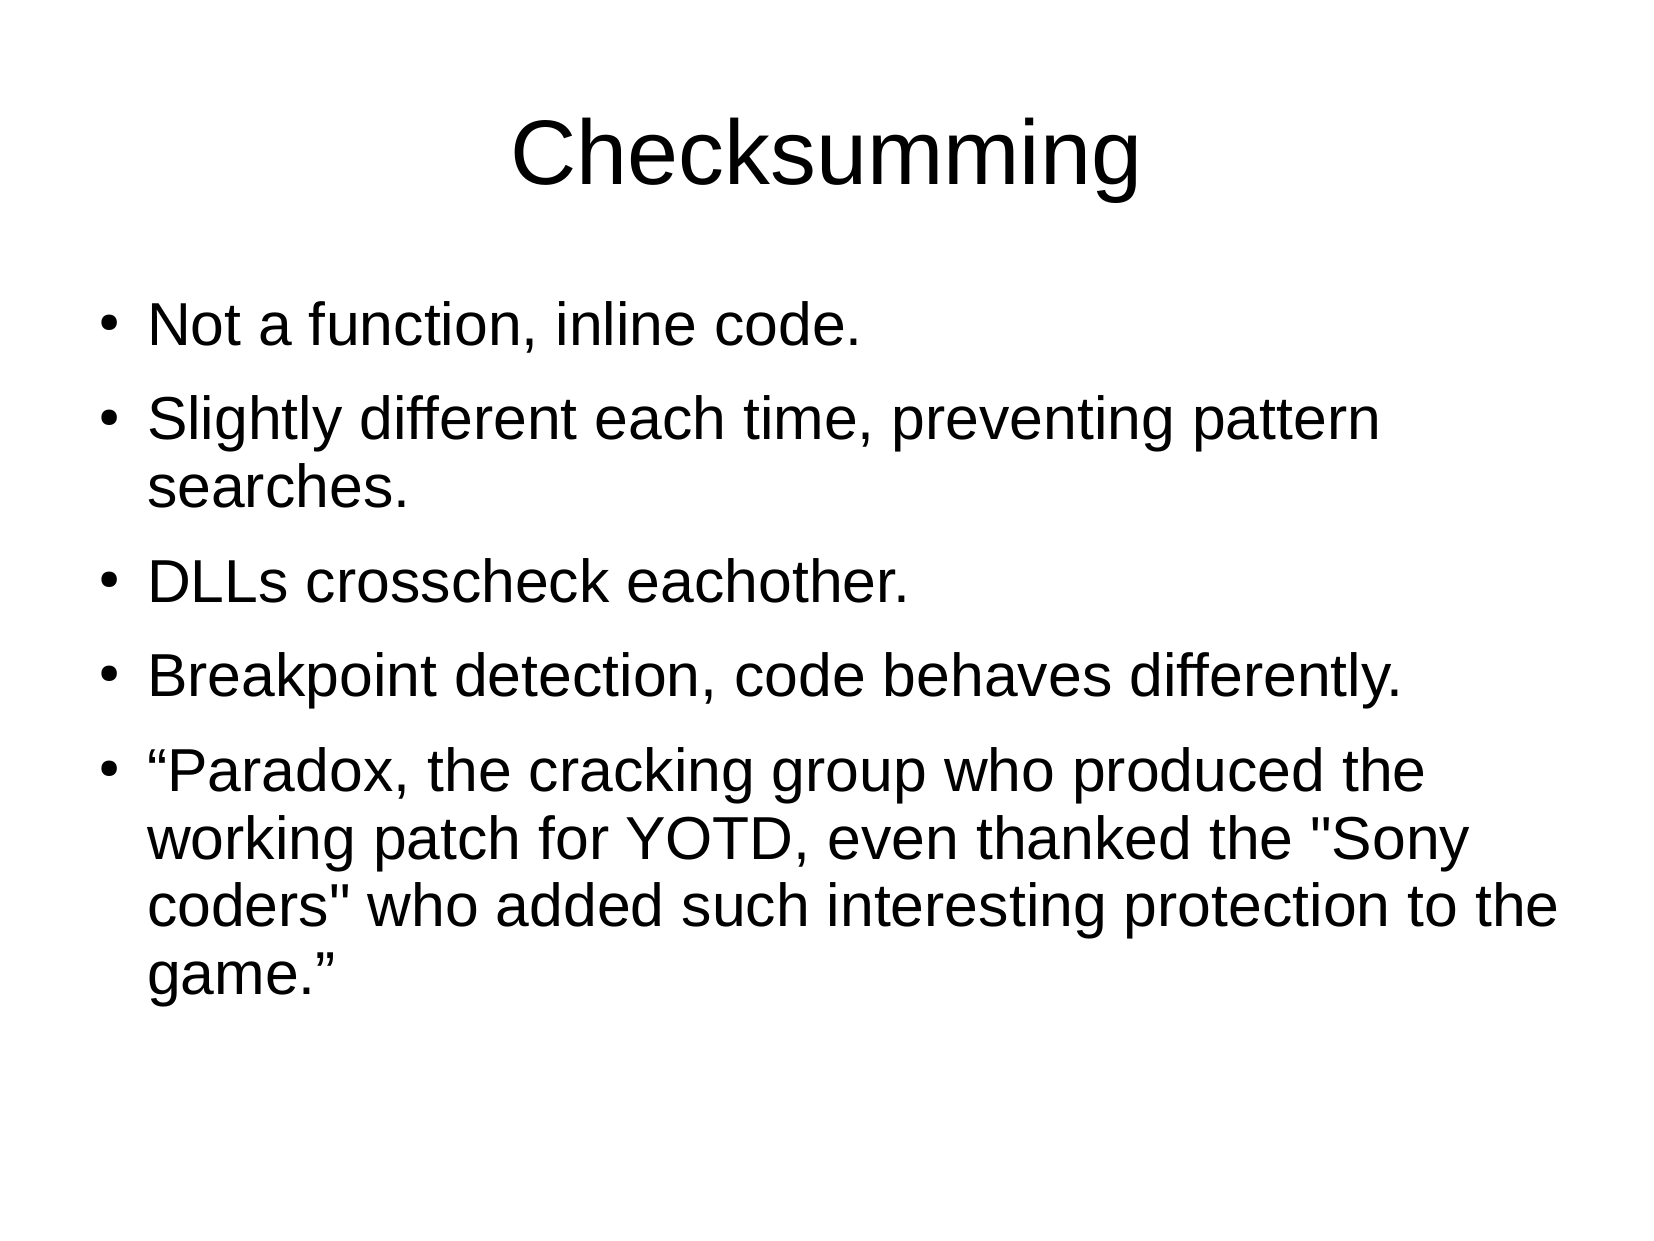

# Checksumming
Not a function, inline code.
Slightly different each time, preventing pattern searches.
DLLs crosscheck eachother.
Breakpoint detection, code behaves differently.
“Paradox, the cracking group who produced the working patch for YOTD, even thanked the "Sony coders" who added such interesting protection to the game.”